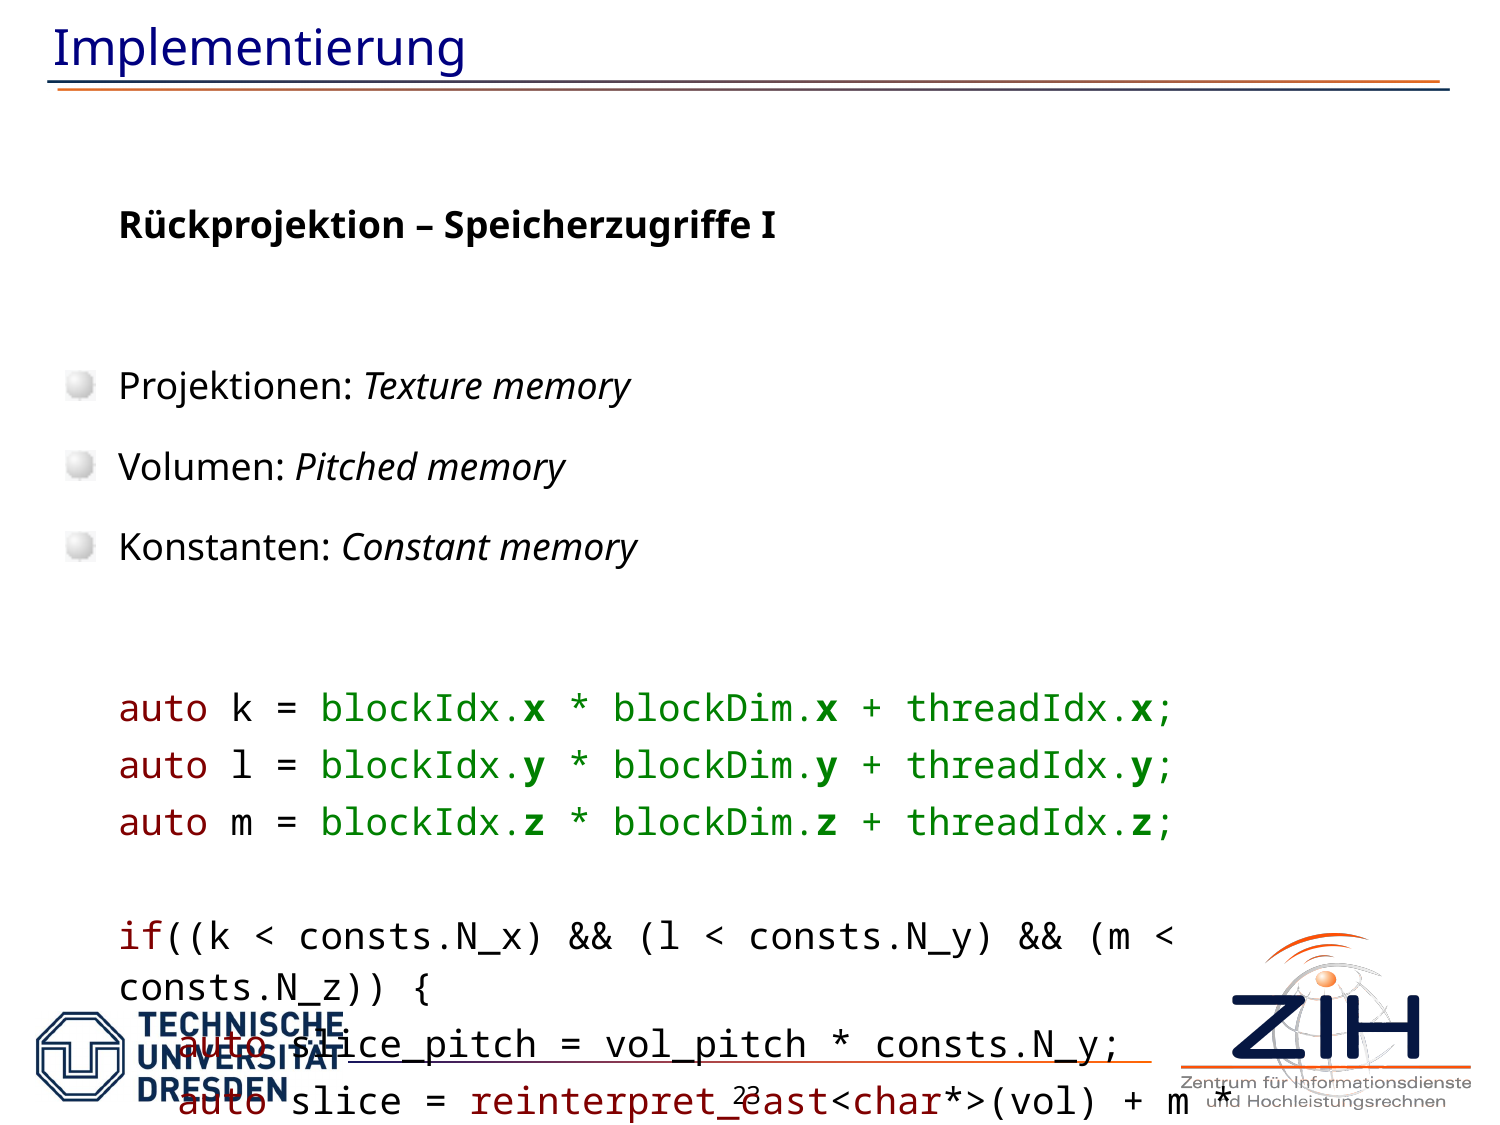

# Implementierung
Rückprojektion – Speicherzugriffe I
Projektionen: Texture memory
Volumen: Pitched memory
Konstanten: Constant memory
auto k = blockIdx.x * blockDim.x + threadIdx.x;
auto l = blockIdx.y * blockDim.y + threadIdx.y;
auto m = blockIdx.z * blockDim.z + threadIdx.z;
if((k < consts.N_x) && (l < consts.N_y) && (m < consts.N_z)) {
auto slice_pitch = vol_pitch * consts.N_y;
auto slice = reinterpret_cast<char*>(vol) + m * slice_pitch;
auto row = reinterpret_cast<float*>(slice + l * vol_pitch);
…
}
23